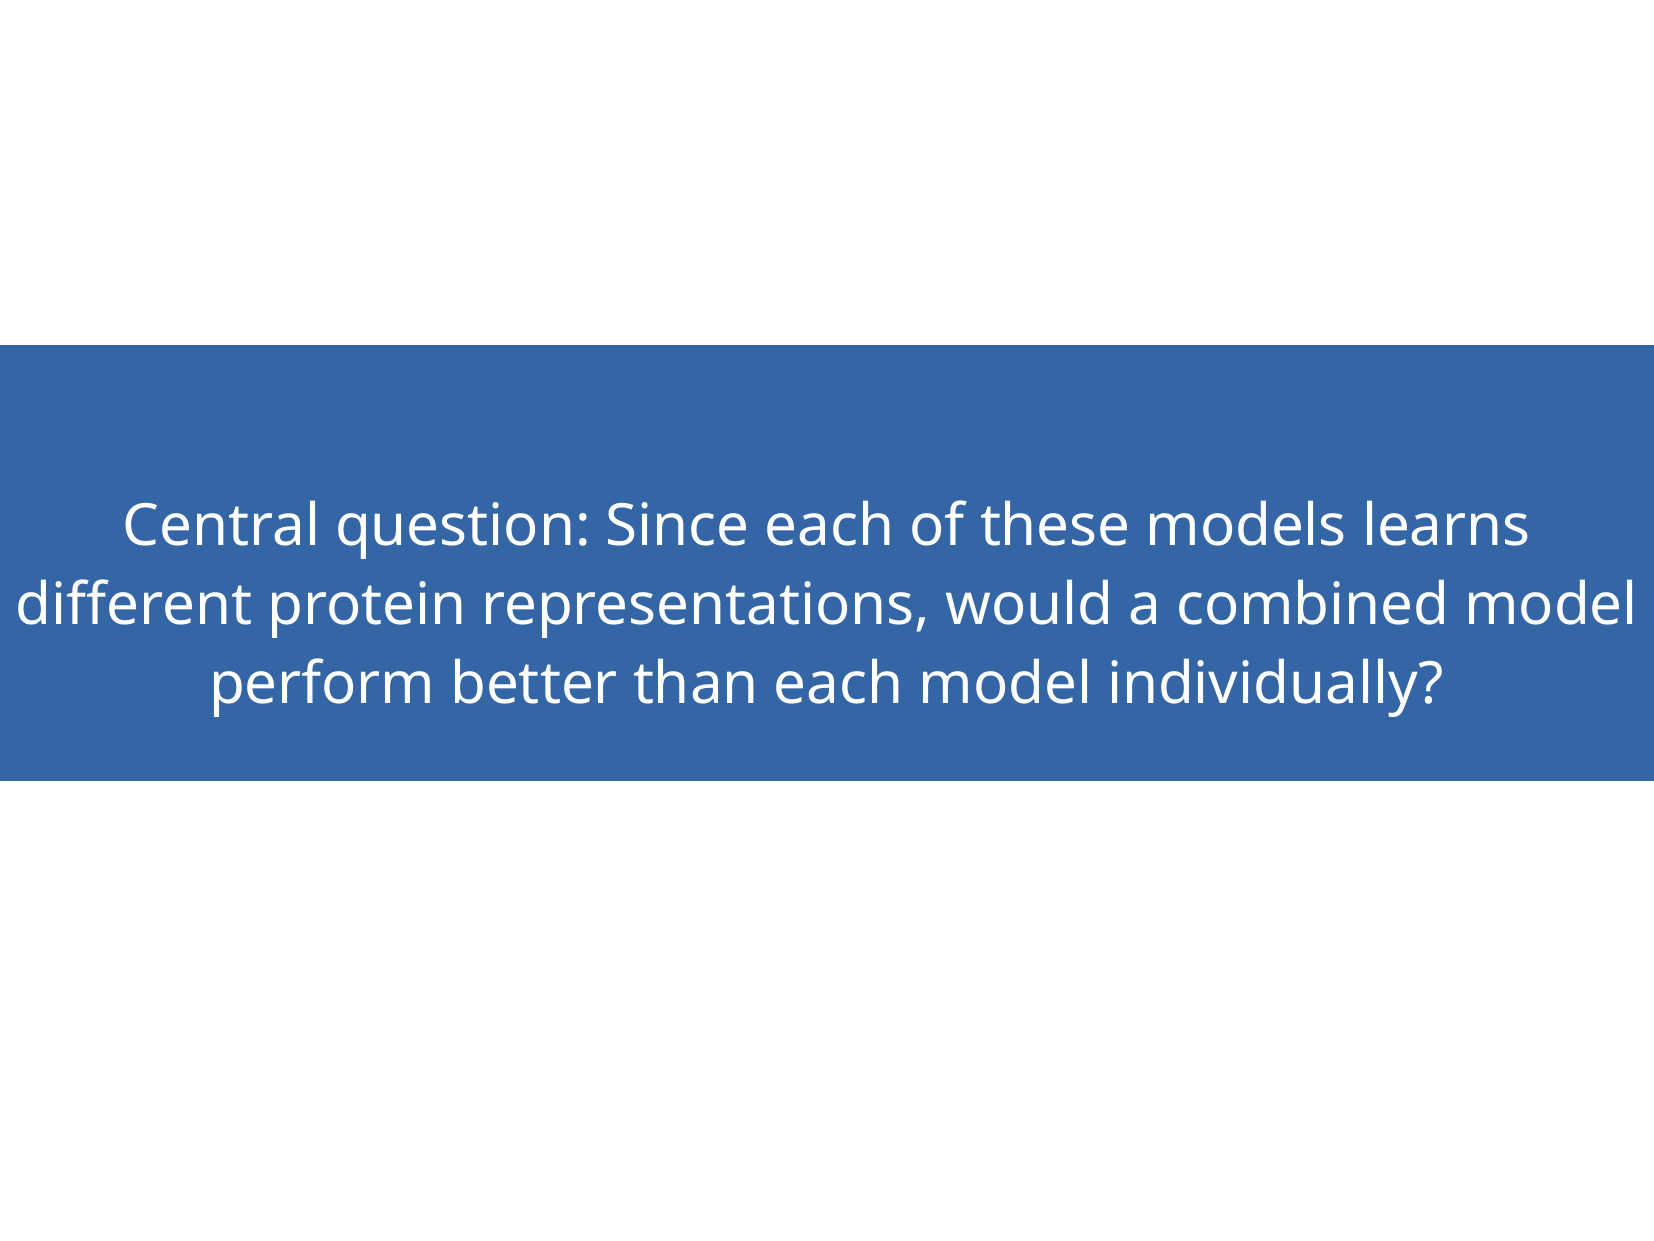

Central question: Since each of these models learns different protein representations, would a combined model perform better than each model individually?